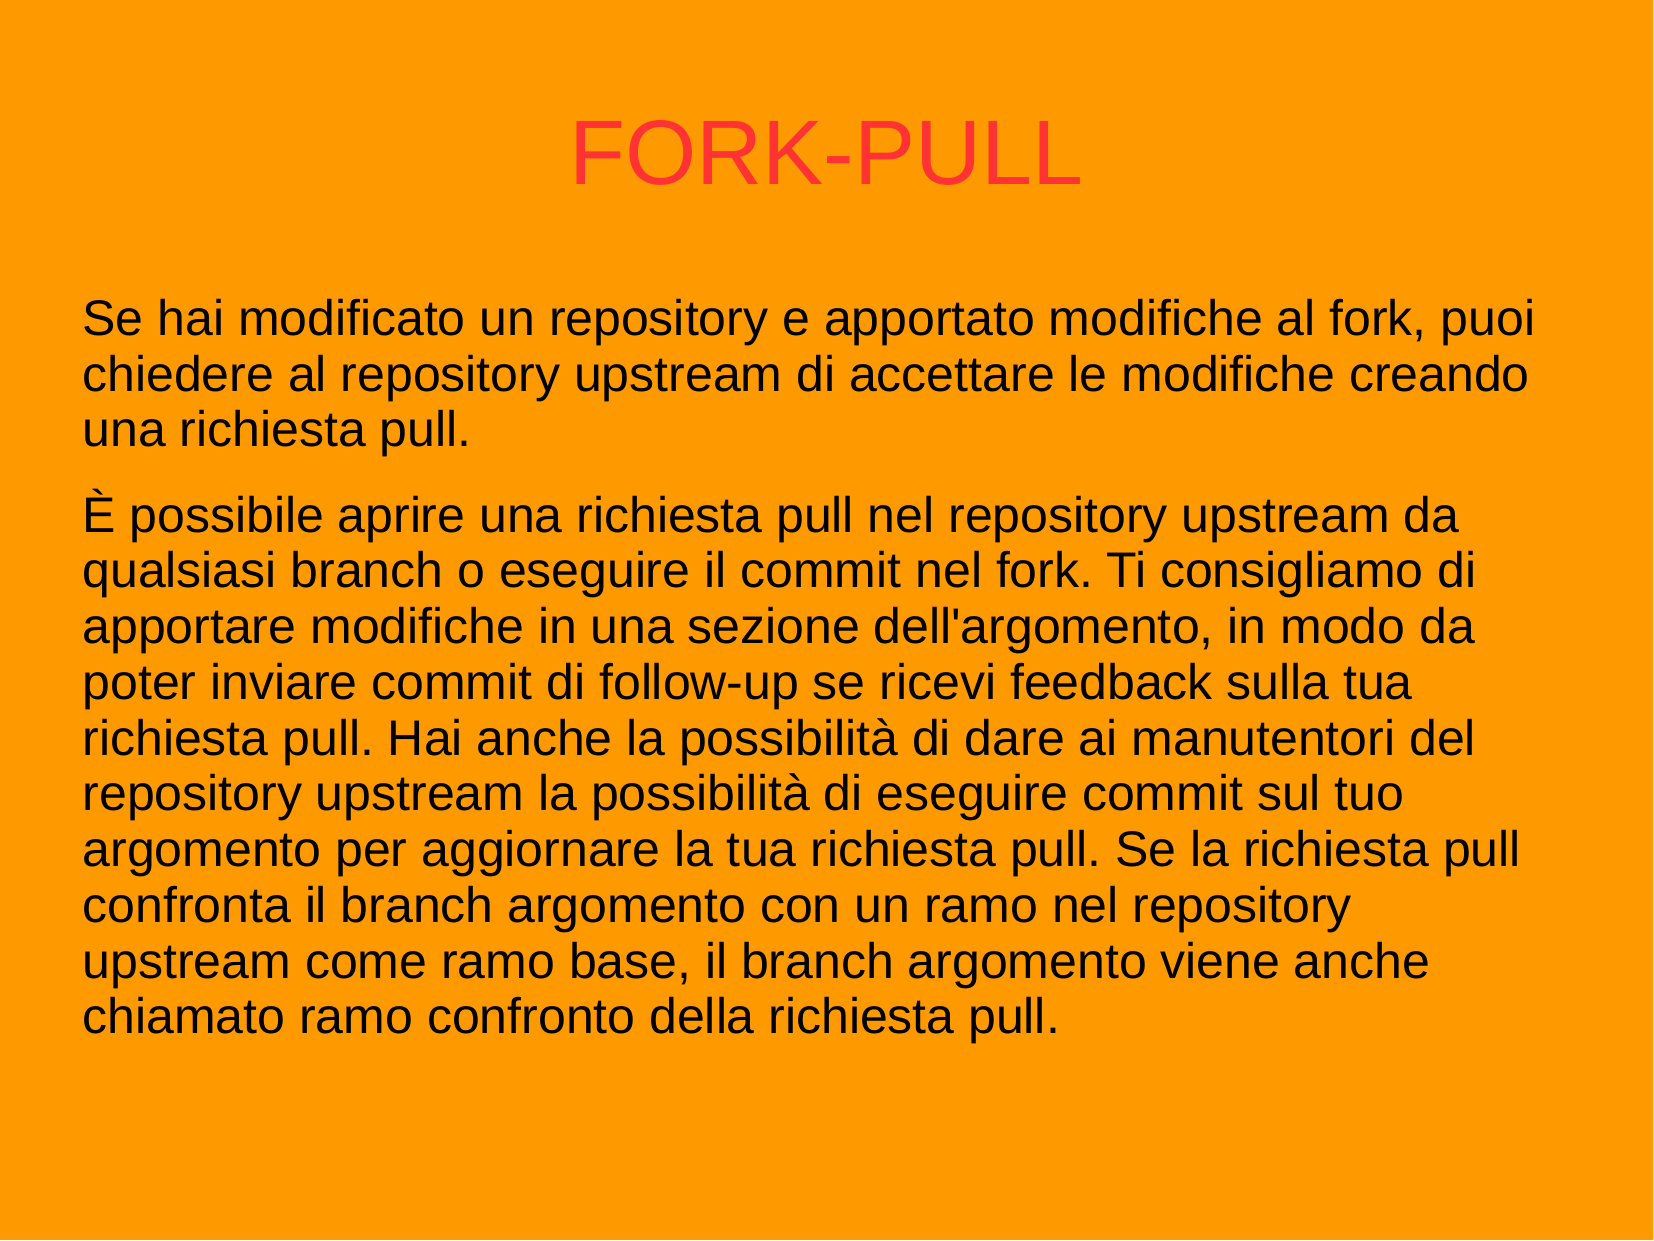

# FORK-PULL
Se hai modificato un repository e apportato modifiche al fork, puoi chiedere al repository upstream di accettare le modifiche creando una richiesta pull.
È possibile aprire una richiesta pull nel repository upstream da qualsiasi branch o eseguire il commit nel fork. Ti consigliamo di apportare modifiche in una sezione dell'argomento, in modo da poter inviare commit di follow-up se ricevi feedback sulla tua richiesta pull. Hai anche la possibilità di dare ai manutentori del repository upstream la possibilità di eseguire commit sul tuo argomento per aggiornare la tua richiesta pull. Se la richiesta pull confronta il branch argomento con un ramo nel repository upstream come ramo base, il branch argomento viene anche chiamato ramo confronto della richiesta pull.